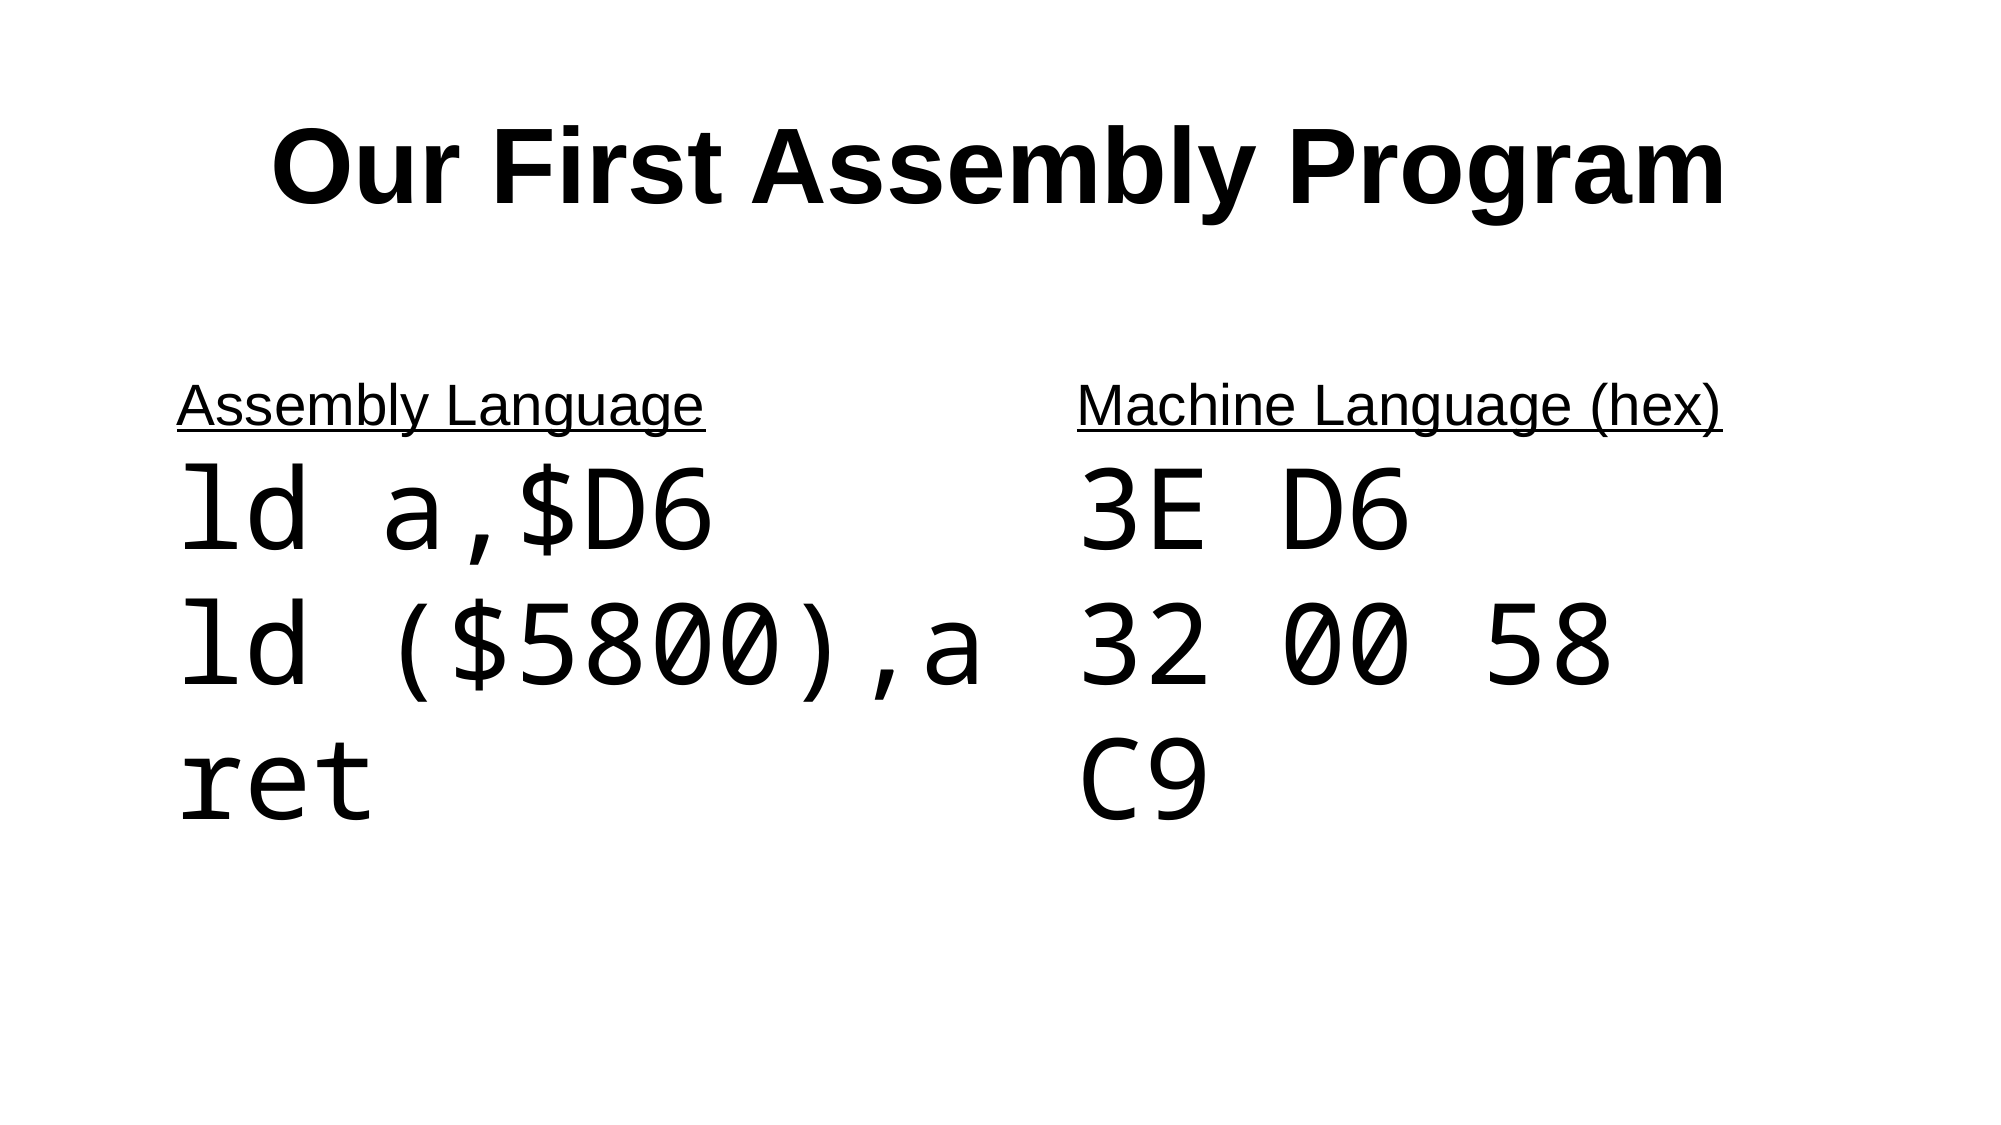

# Our First Assembly Program
Assembly Language					Machine Language (hex)
ld a,$D6					3E D6
ld ($5800),a		32 00 58
ret										C9